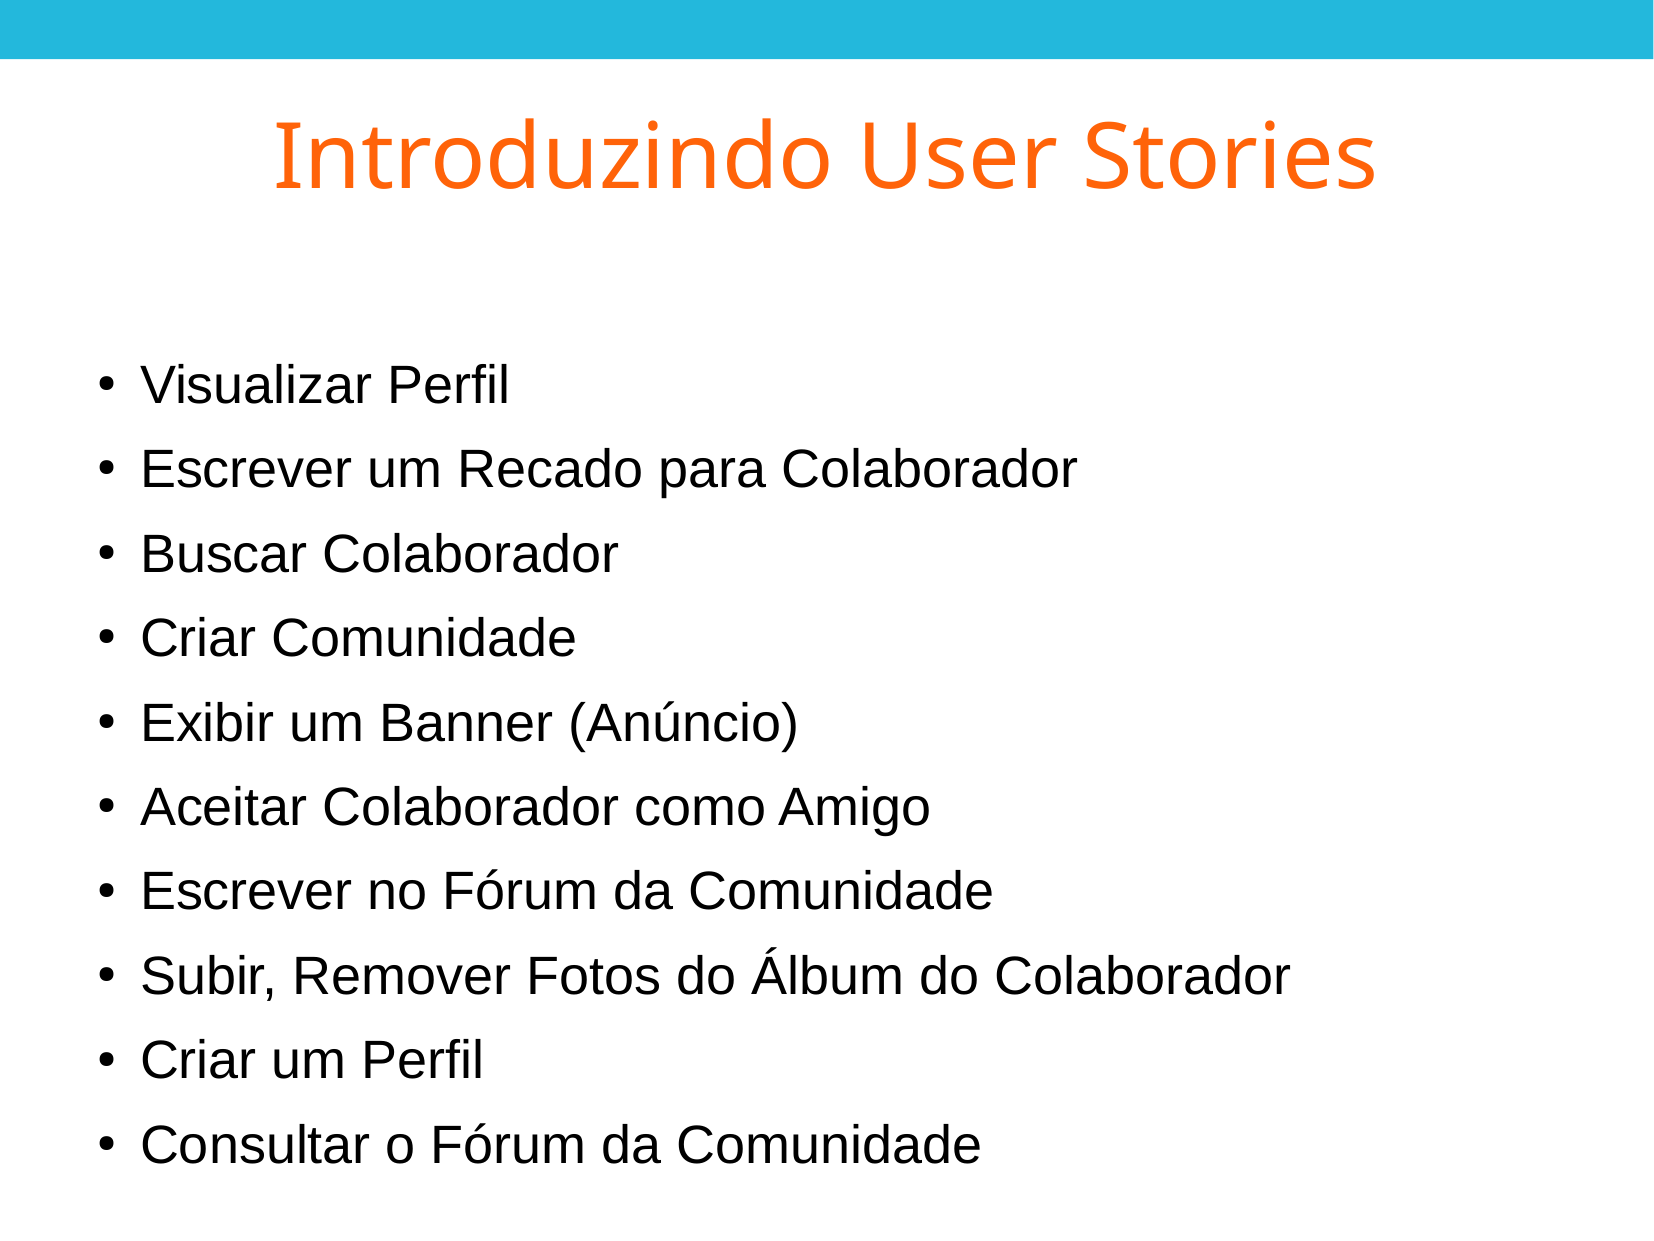

# Introduzindo User Stories
Visualizar Perfil
Escrever um Recado para Colaborador
Buscar Colaborador
Criar Comunidade
Exibir um Banner (Anúncio)
Aceitar Colaborador como Amigo
Escrever no Fórum da Comunidade
Subir, Remover Fotos do Álbum do Colaborador
Criar um Perfil
Consultar o Fórum da Comunidade